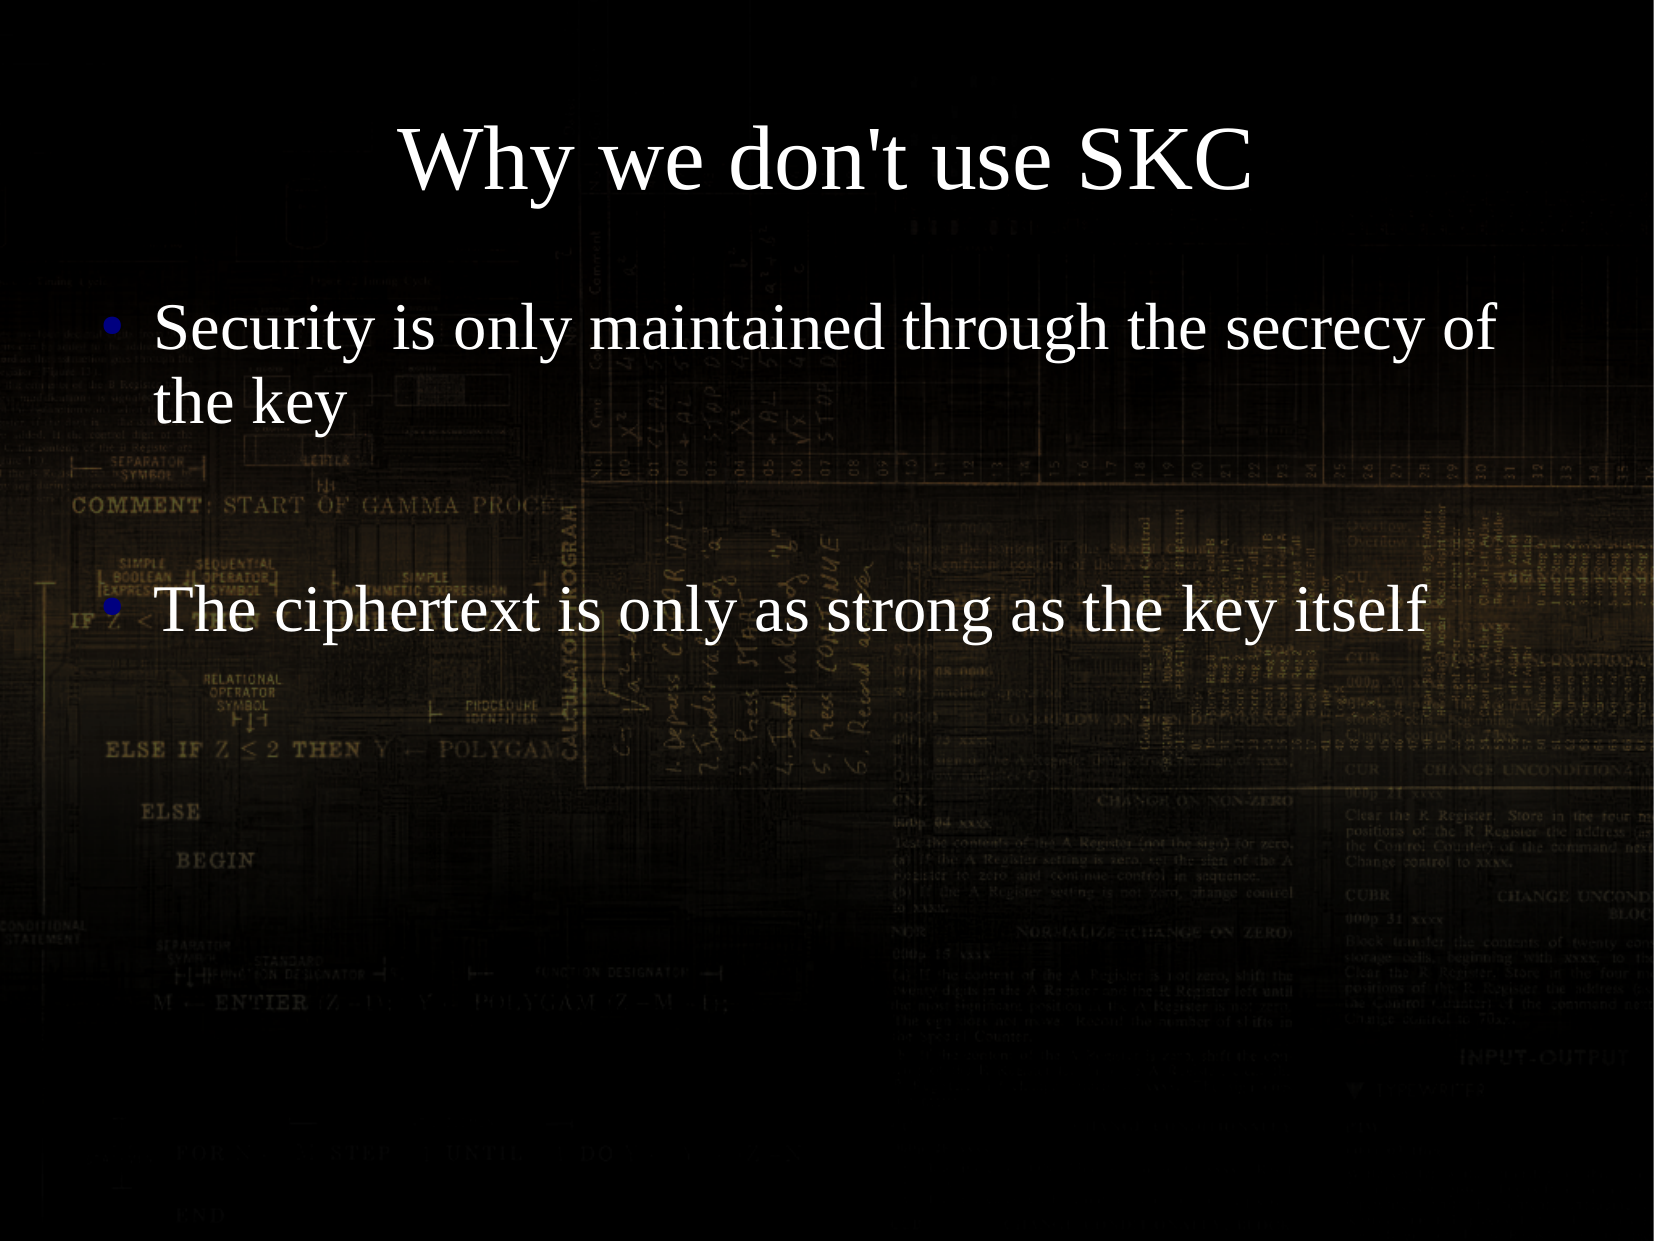

# Why we don't use SKC
Security is only maintained through the secrecy of the key
The ciphertext is only as strong as the key itself